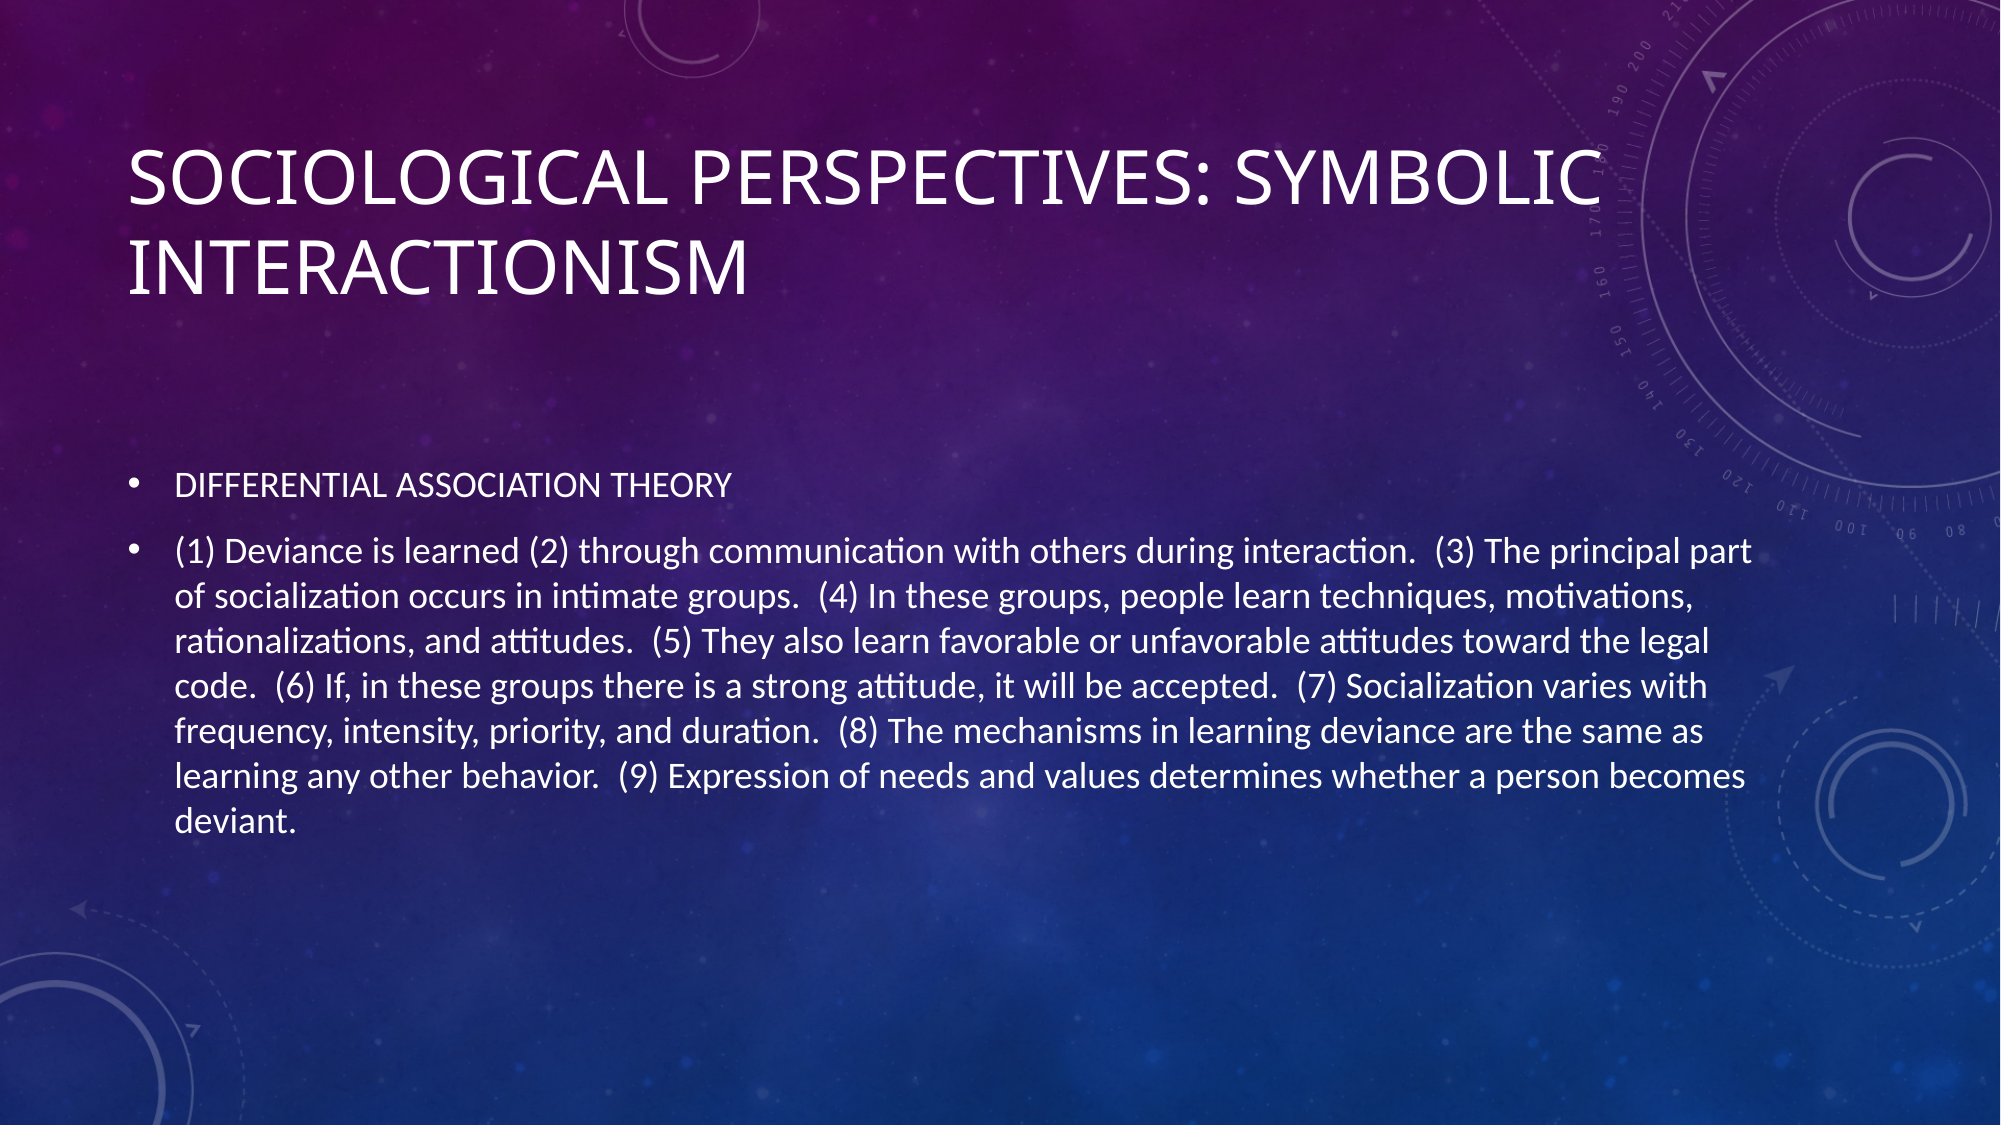

# Sociological perspectives: symbolic interactionism
DIFFERENTIAL ASSOCIATION THEORY
(1) Deviance is learned (2) through communication with others during interaction. (3) The principal part of socialization occurs in intimate groups. (4) In these groups, people learn techniques, motivations, rationalizations, and attitudes. (5) They also learn favorable or unfavorable attitudes toward the legal code. (6) If, in these groups there is a strong attitude, it will be accepted. (7) Socialization varies with frequency, intensity, priority, and duration. (8) The mechanisms in learning deviance are the same as learning any other behavior. (9) Expression of needs and values determines whether a person becomes deviant.